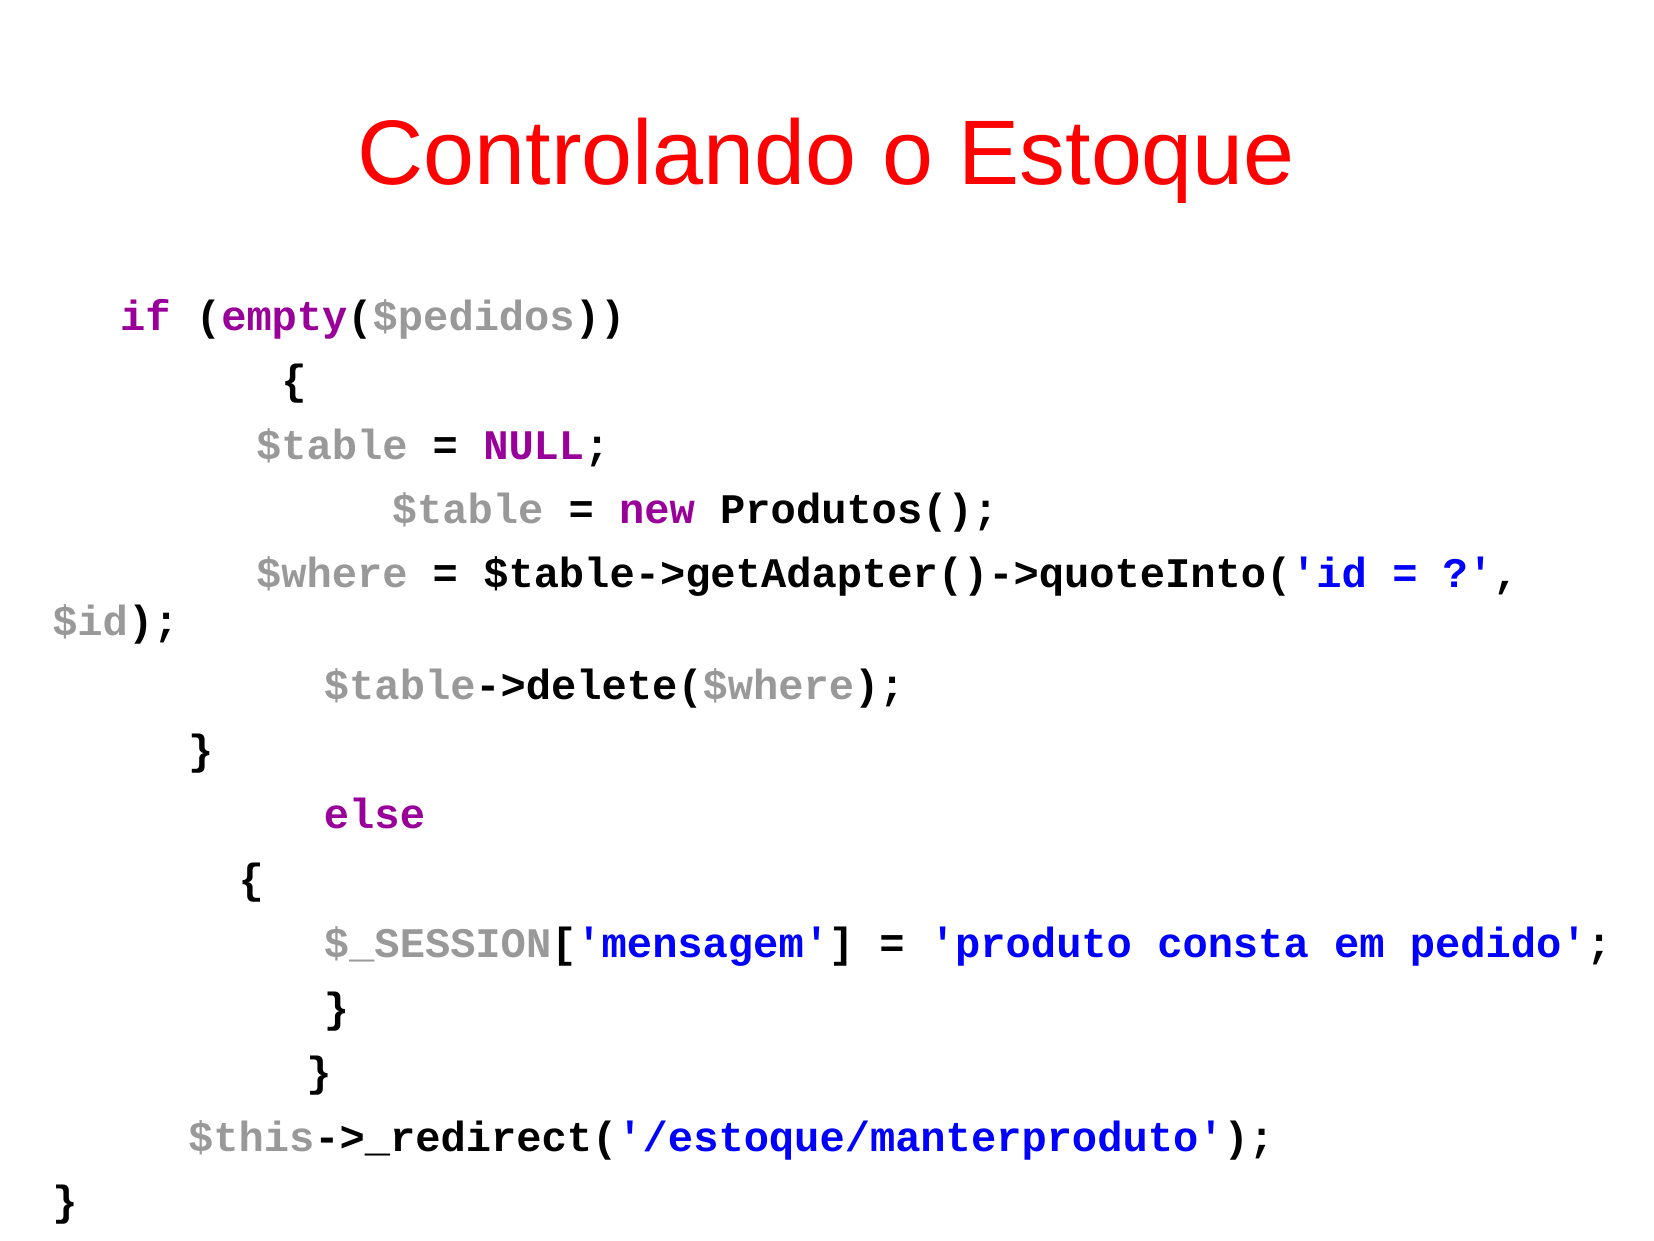

# Controlando o Estoque
 	if (empty($pedidos))
 			 {
 	 		$table = NULL;
 			 	 	$table = new Produtos();
 	 		$where = $table->getAdapter()->quoteInto('id = ?', $id);
 		 	 	$table->delete($where);
 	 	}
 			 	else
 		 {
 	 		 	$_SESSION['mensagem'] = 'produto consta em pedido';
 	 			}
 			 }
 	 	$this->_redirect('/estoque/manterproduto');
}